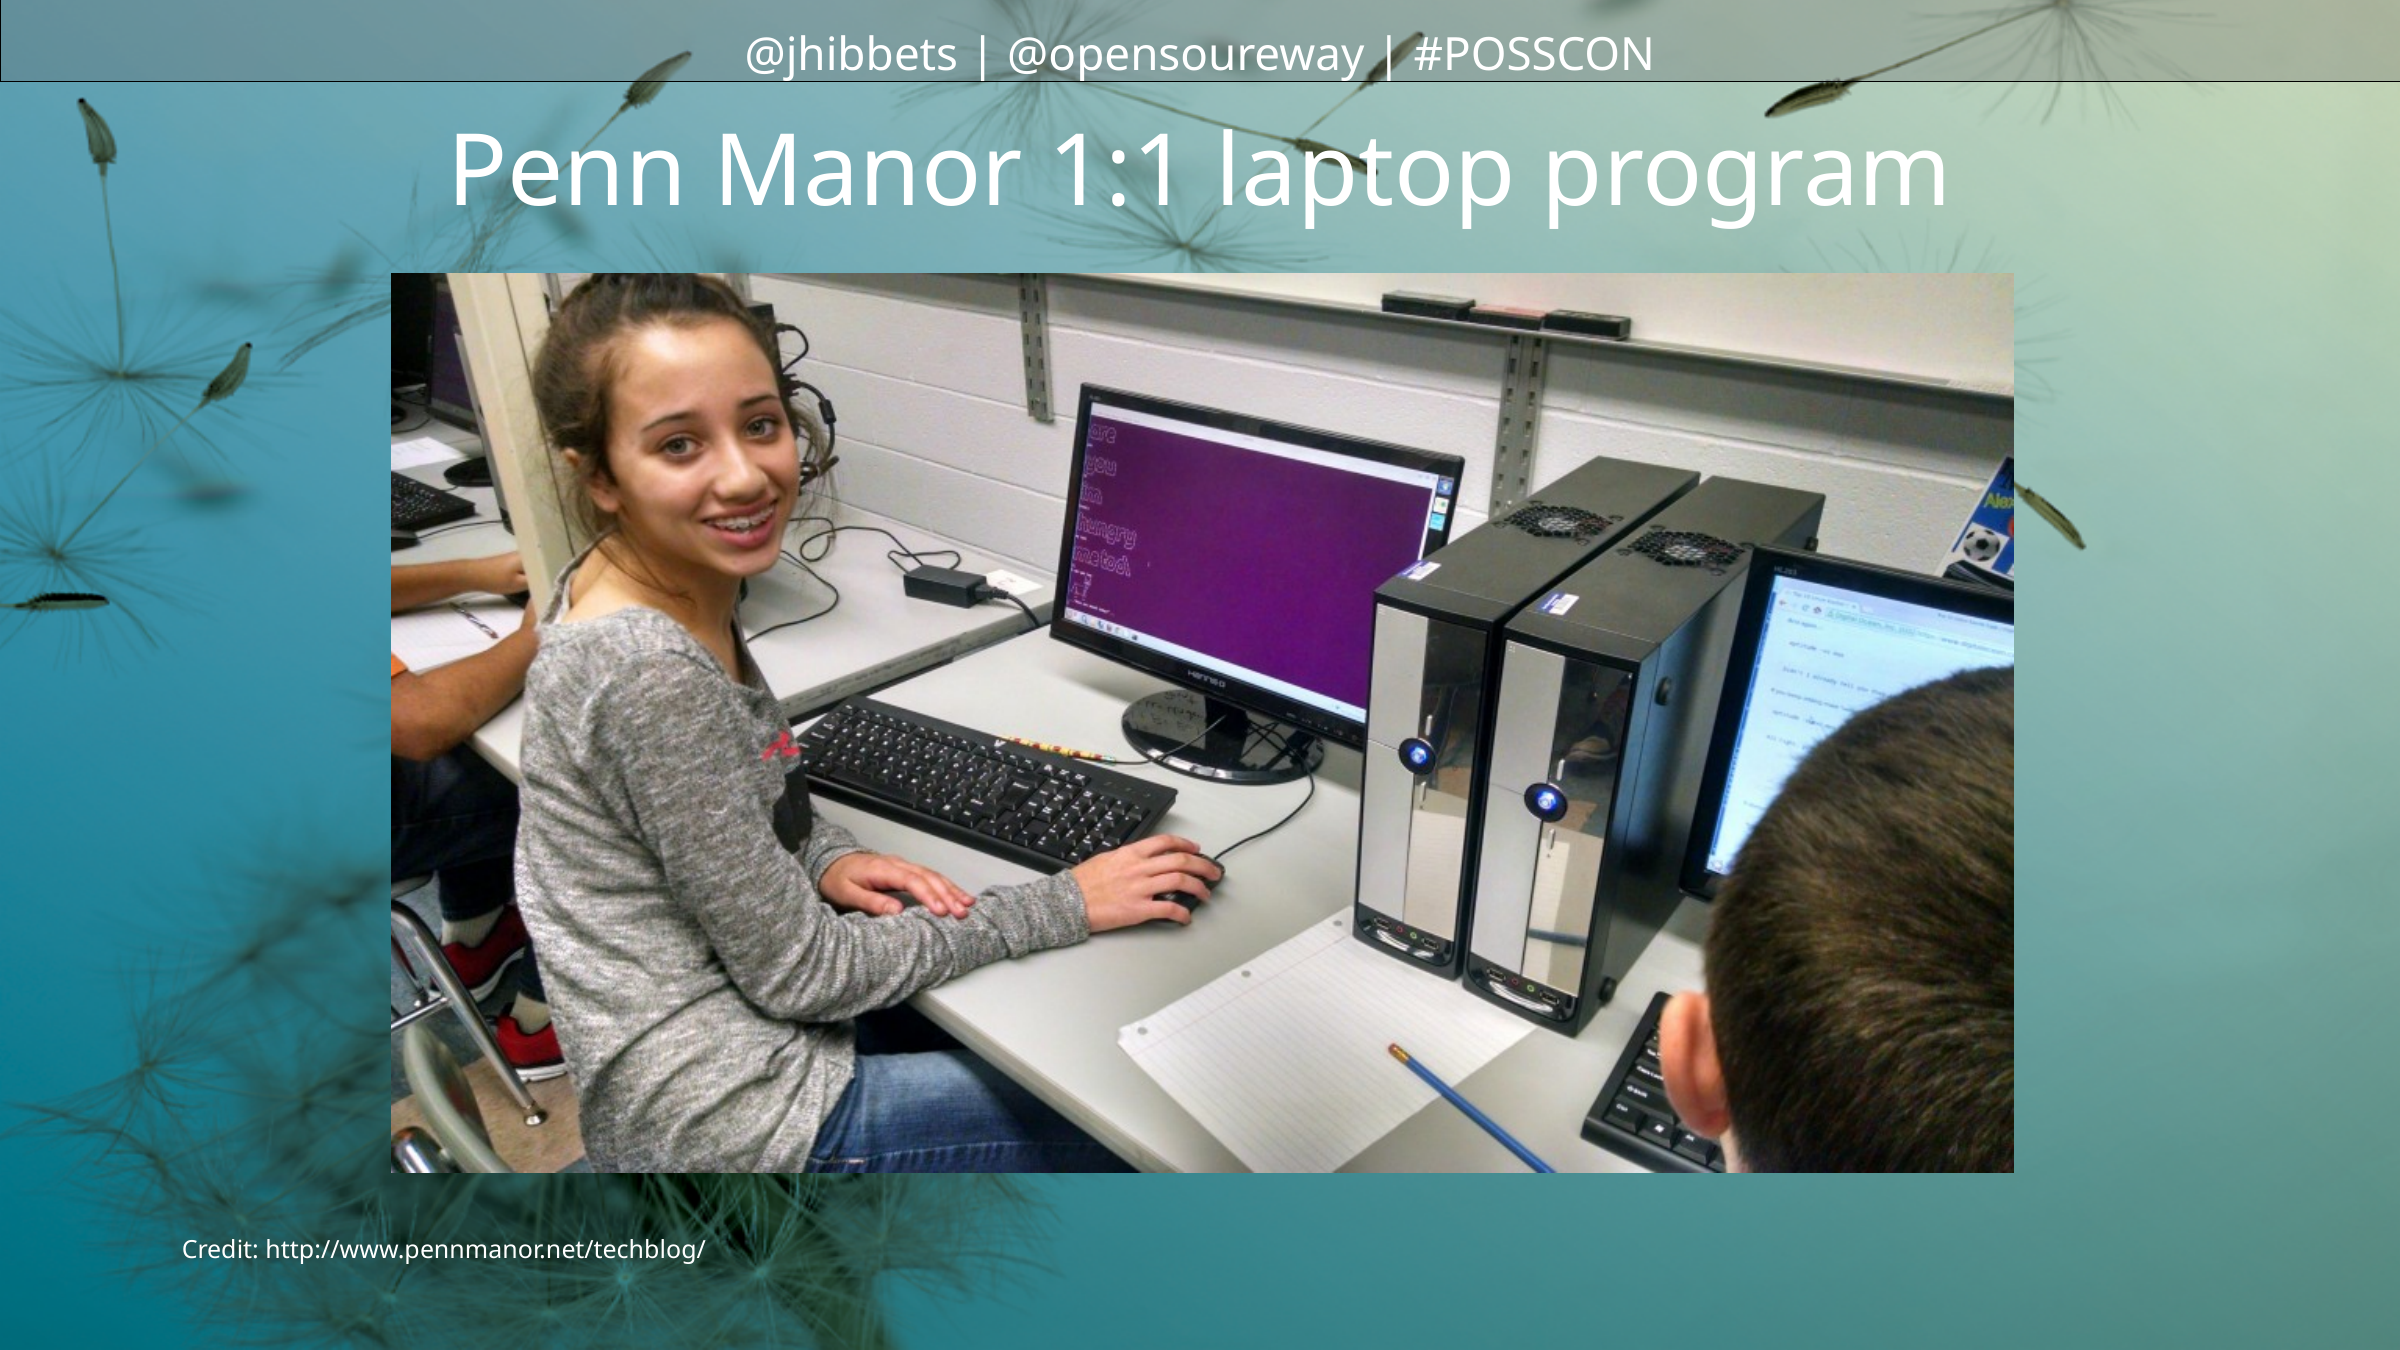

# Penn Manor 1:1 laptop program
Credit: http://www.pennmanor.net/techblog/